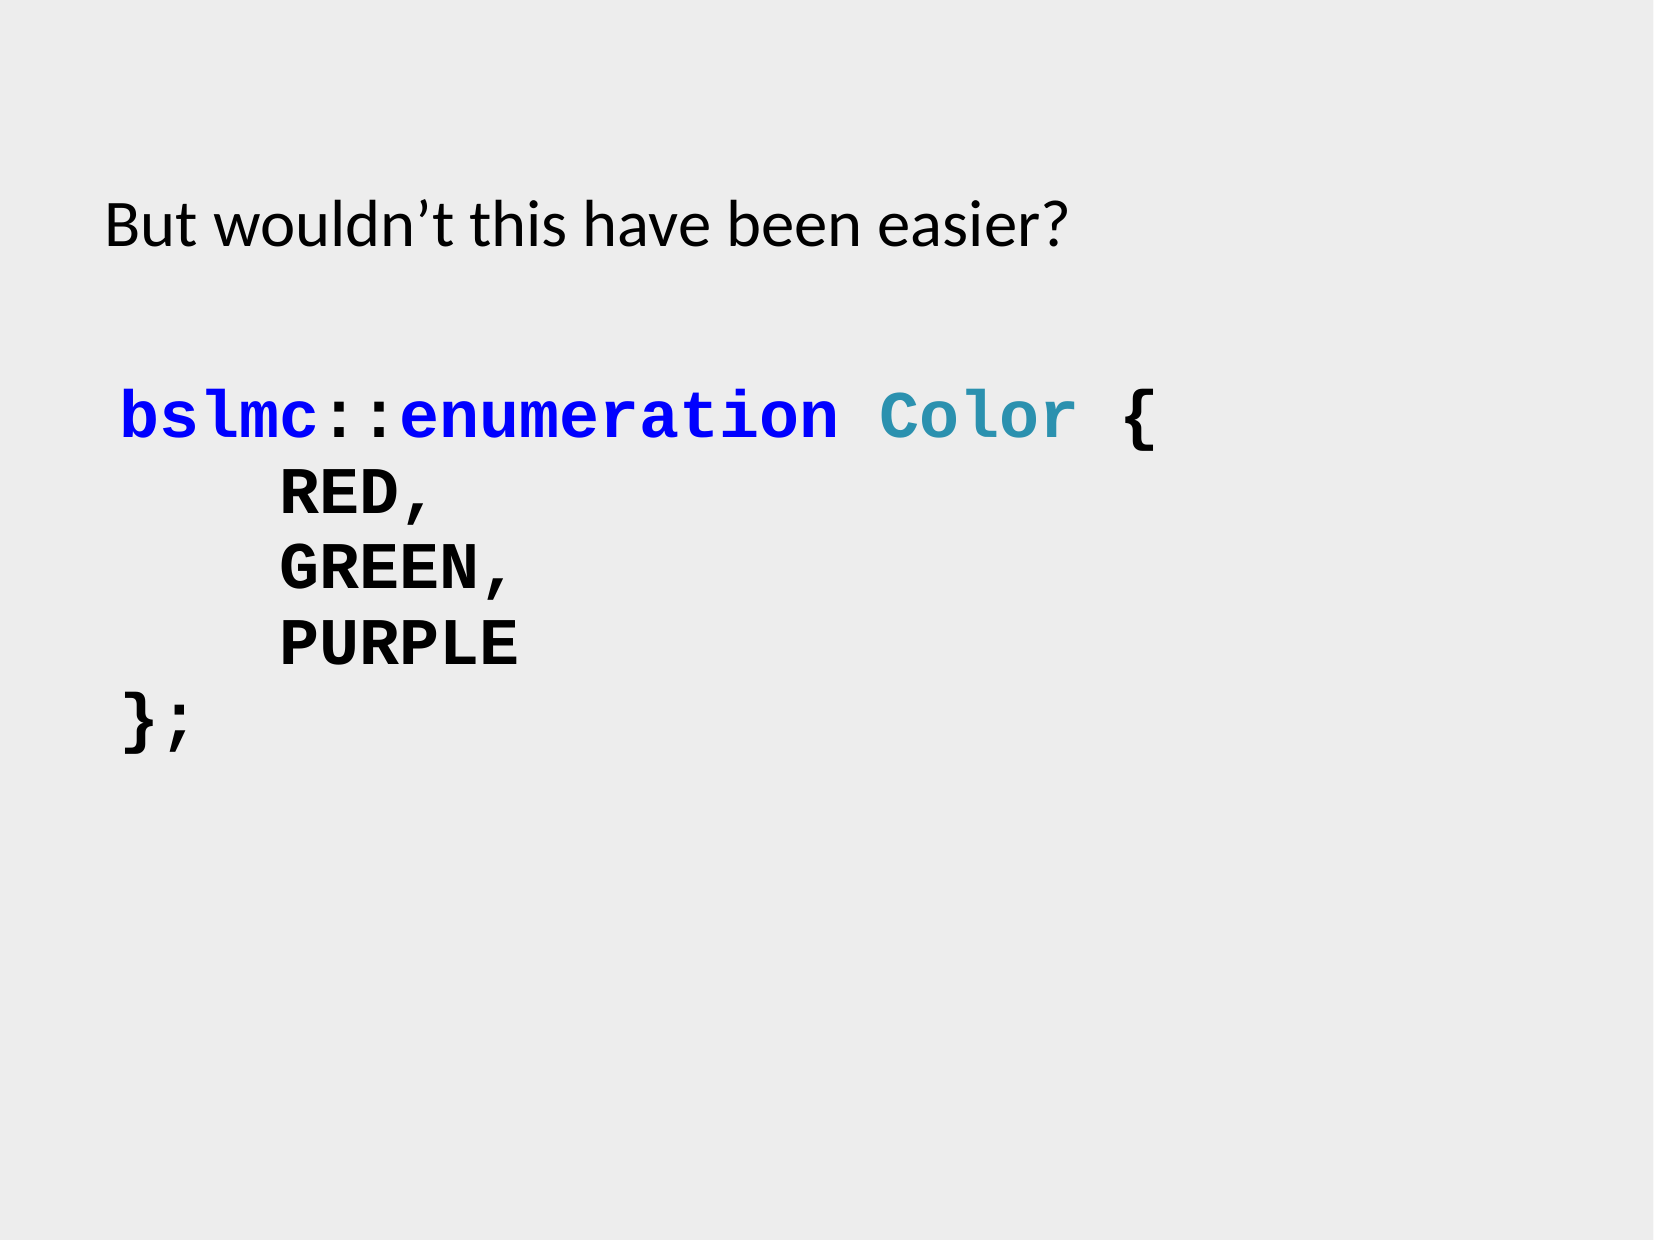

But wouldn’t this have been easier?
bslmc::enumeration Color {
 RED,
 GREEN,
 PURPLE
};